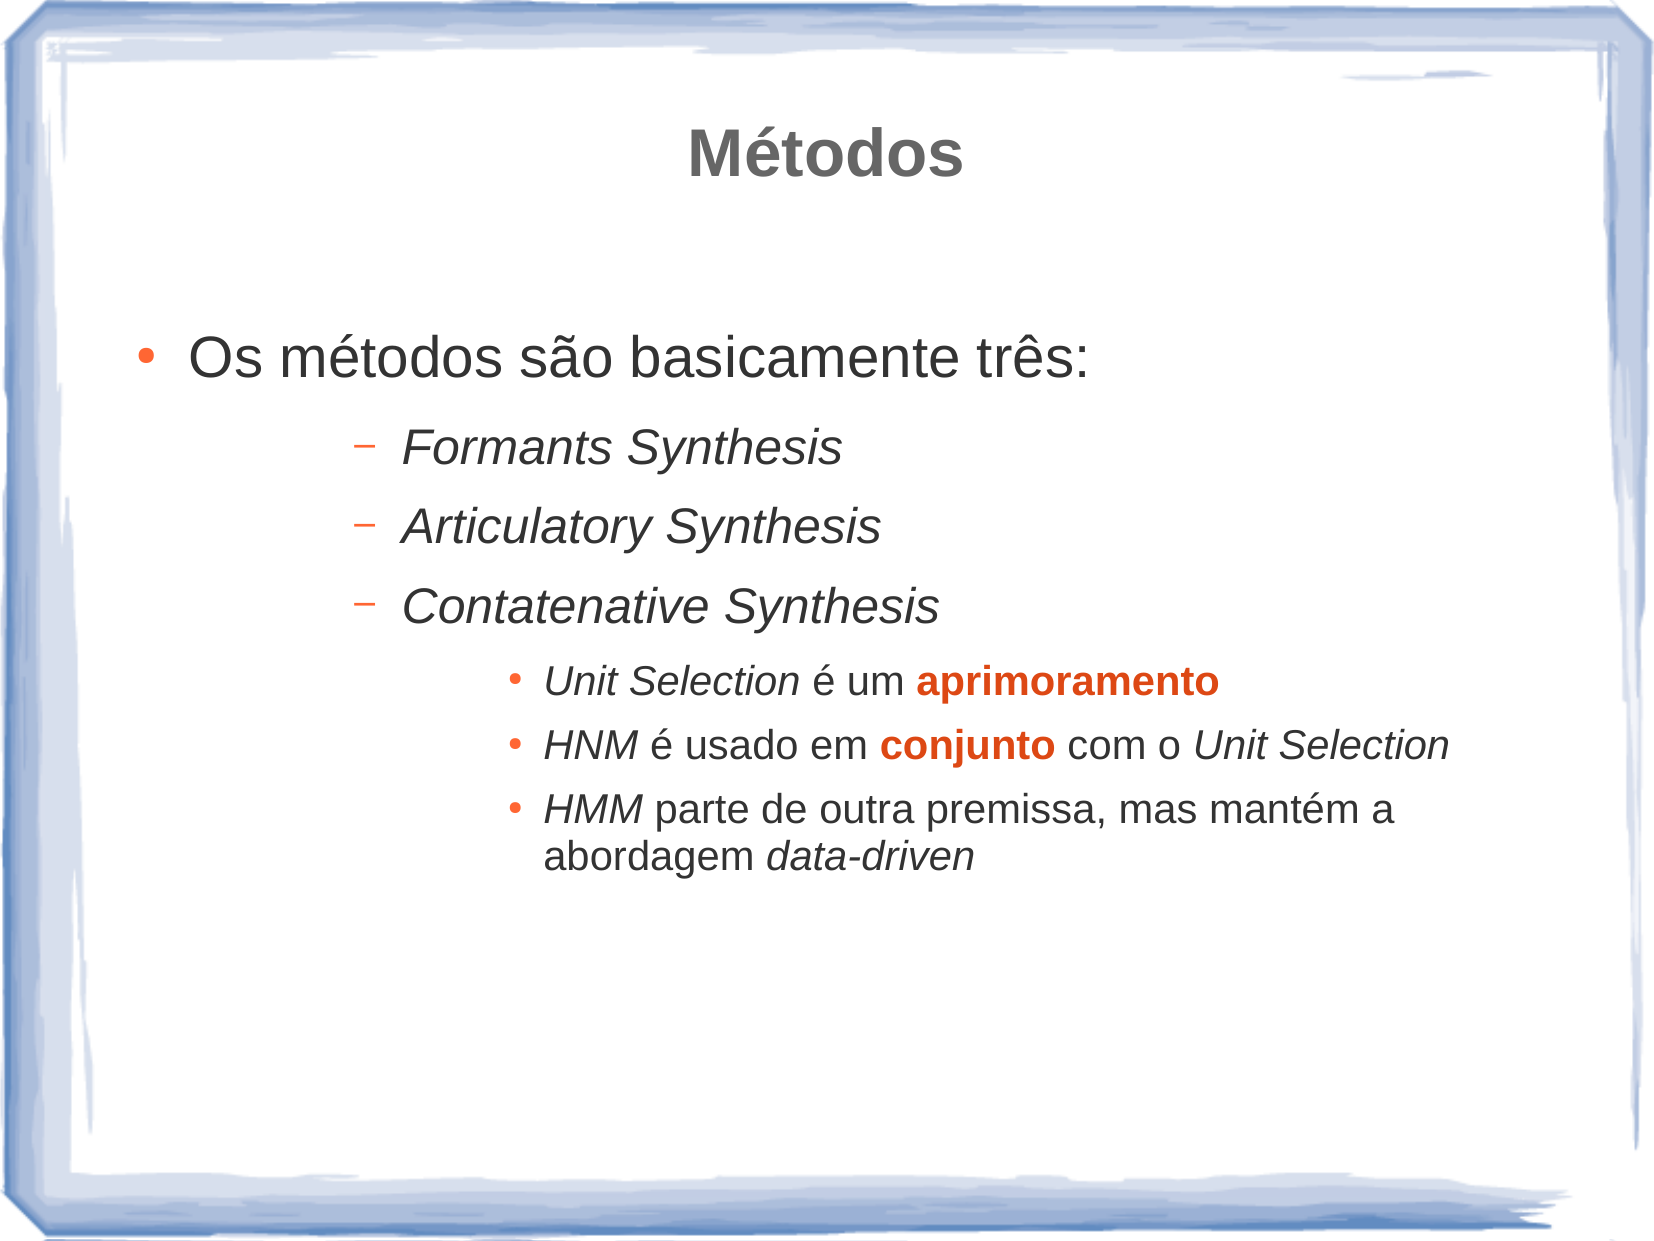

# Métodos
Os métodos são basicamente três:
Formants Synthesis
Articulatory Synthesis
Contatenative Synthesis
Unit Selection é um aprimoramento
HNM é usado em conjunto com o Unit Selection
HMM parte de outra premissa, mas mantém a abordagem data-driven